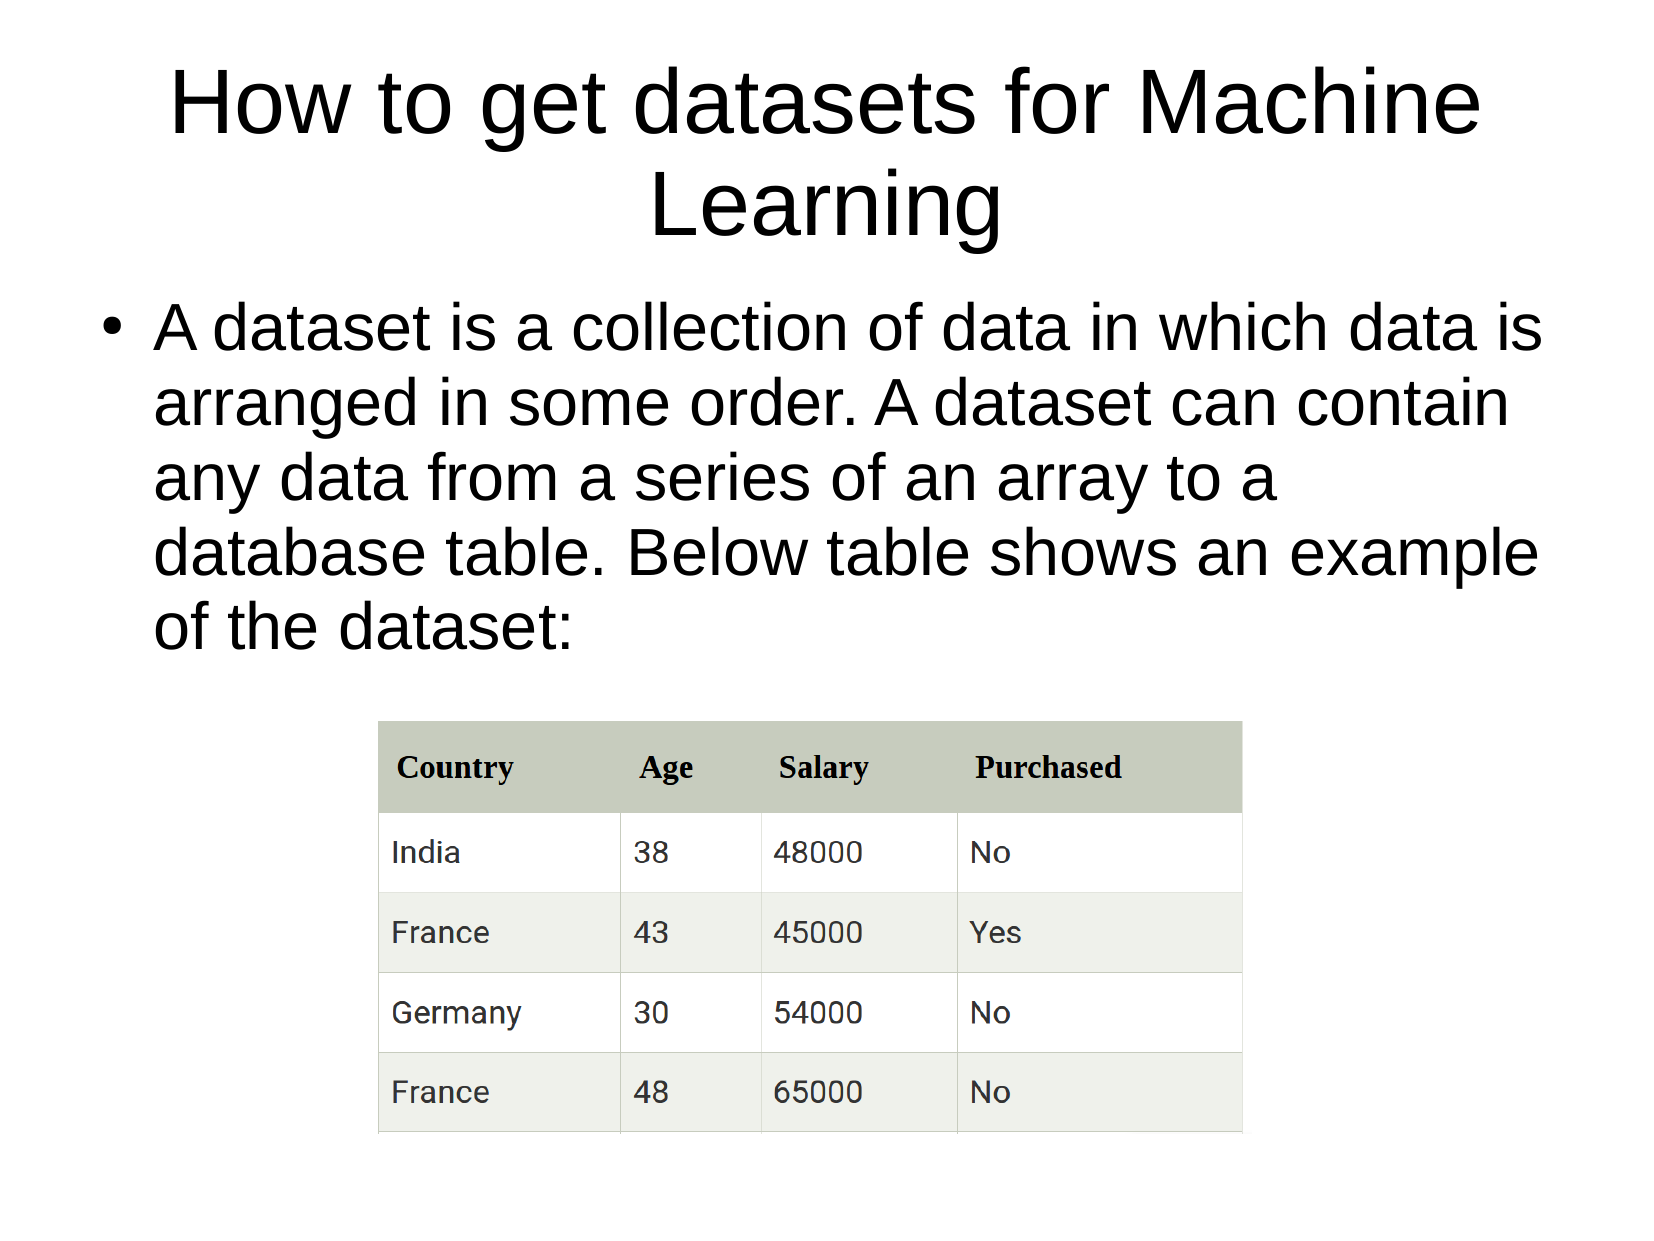

# How to get datasets for Machine Learning
A dataset is a collection of data in which data is arranged in some order. A dataset can contain any data from a series of an array to a database table. Below table shows an example of the dataset: